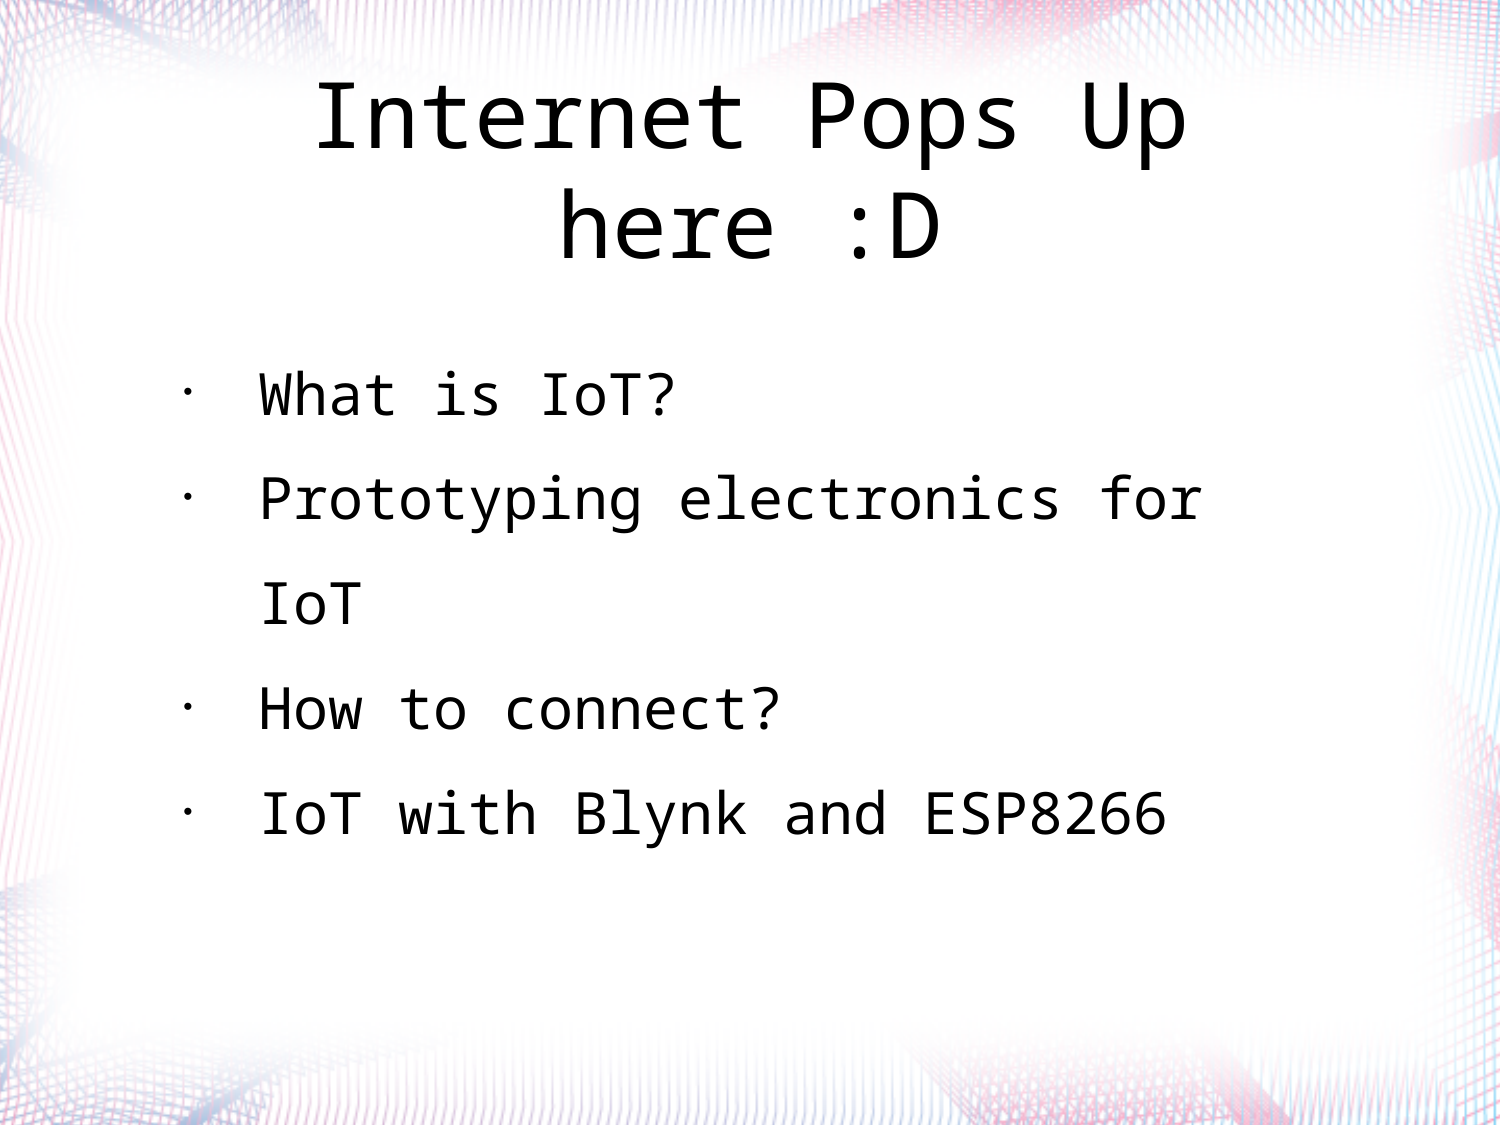

# Internet Pops Up here :D
What is IoT?
Prototyping electronics for IoT
How to connect?
IoT with Blynk and ESP8266